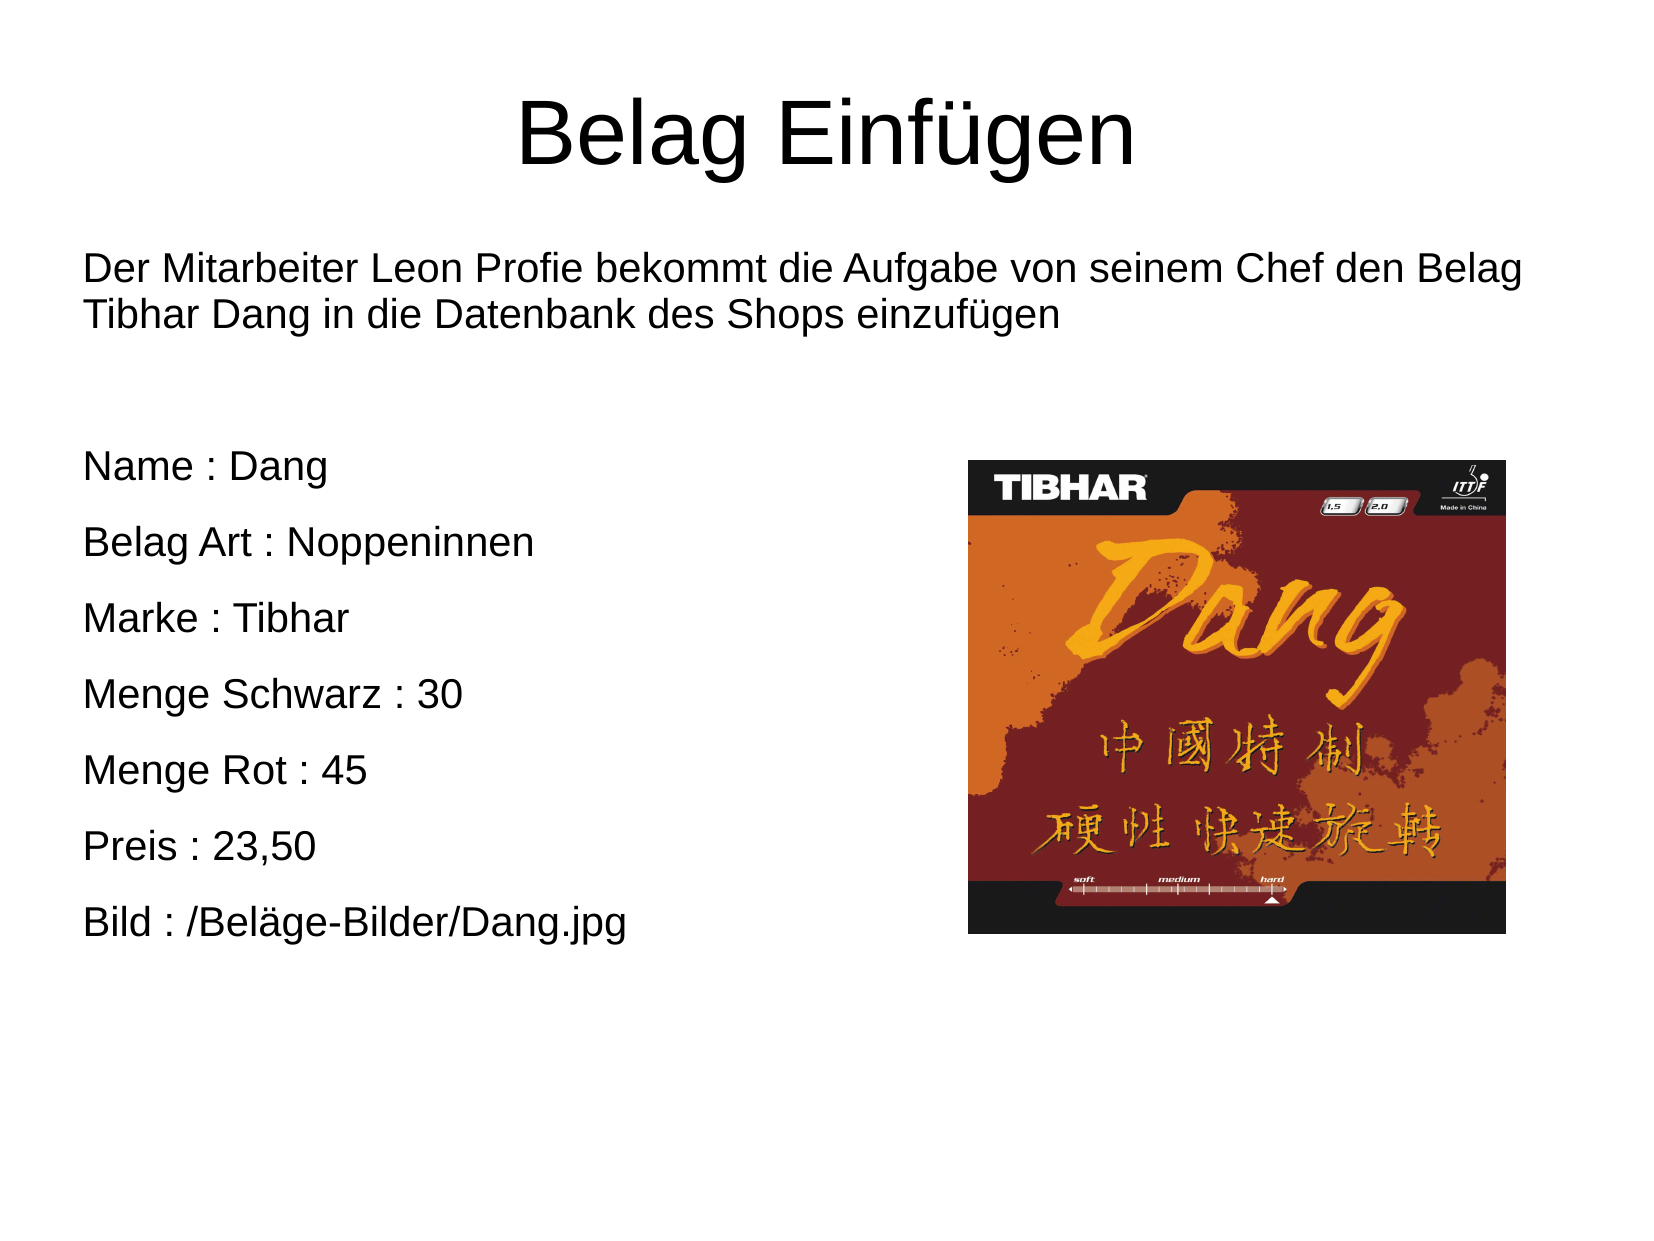

# Belag Einfügen
Der Mitarbeiter Leon Profie bekommt die Aufgabe von seinem Chef den Belag Tibhar Dang in die Datenbank des Shops einzufügen
Name : Dang
Belag Art : Noppeninnen
Marke : Tibhar
Menge Schwarz : 30
Menge Rot : 45
Preis : 23,50
Bild : /Beläge-Bilder/Dang.jpg